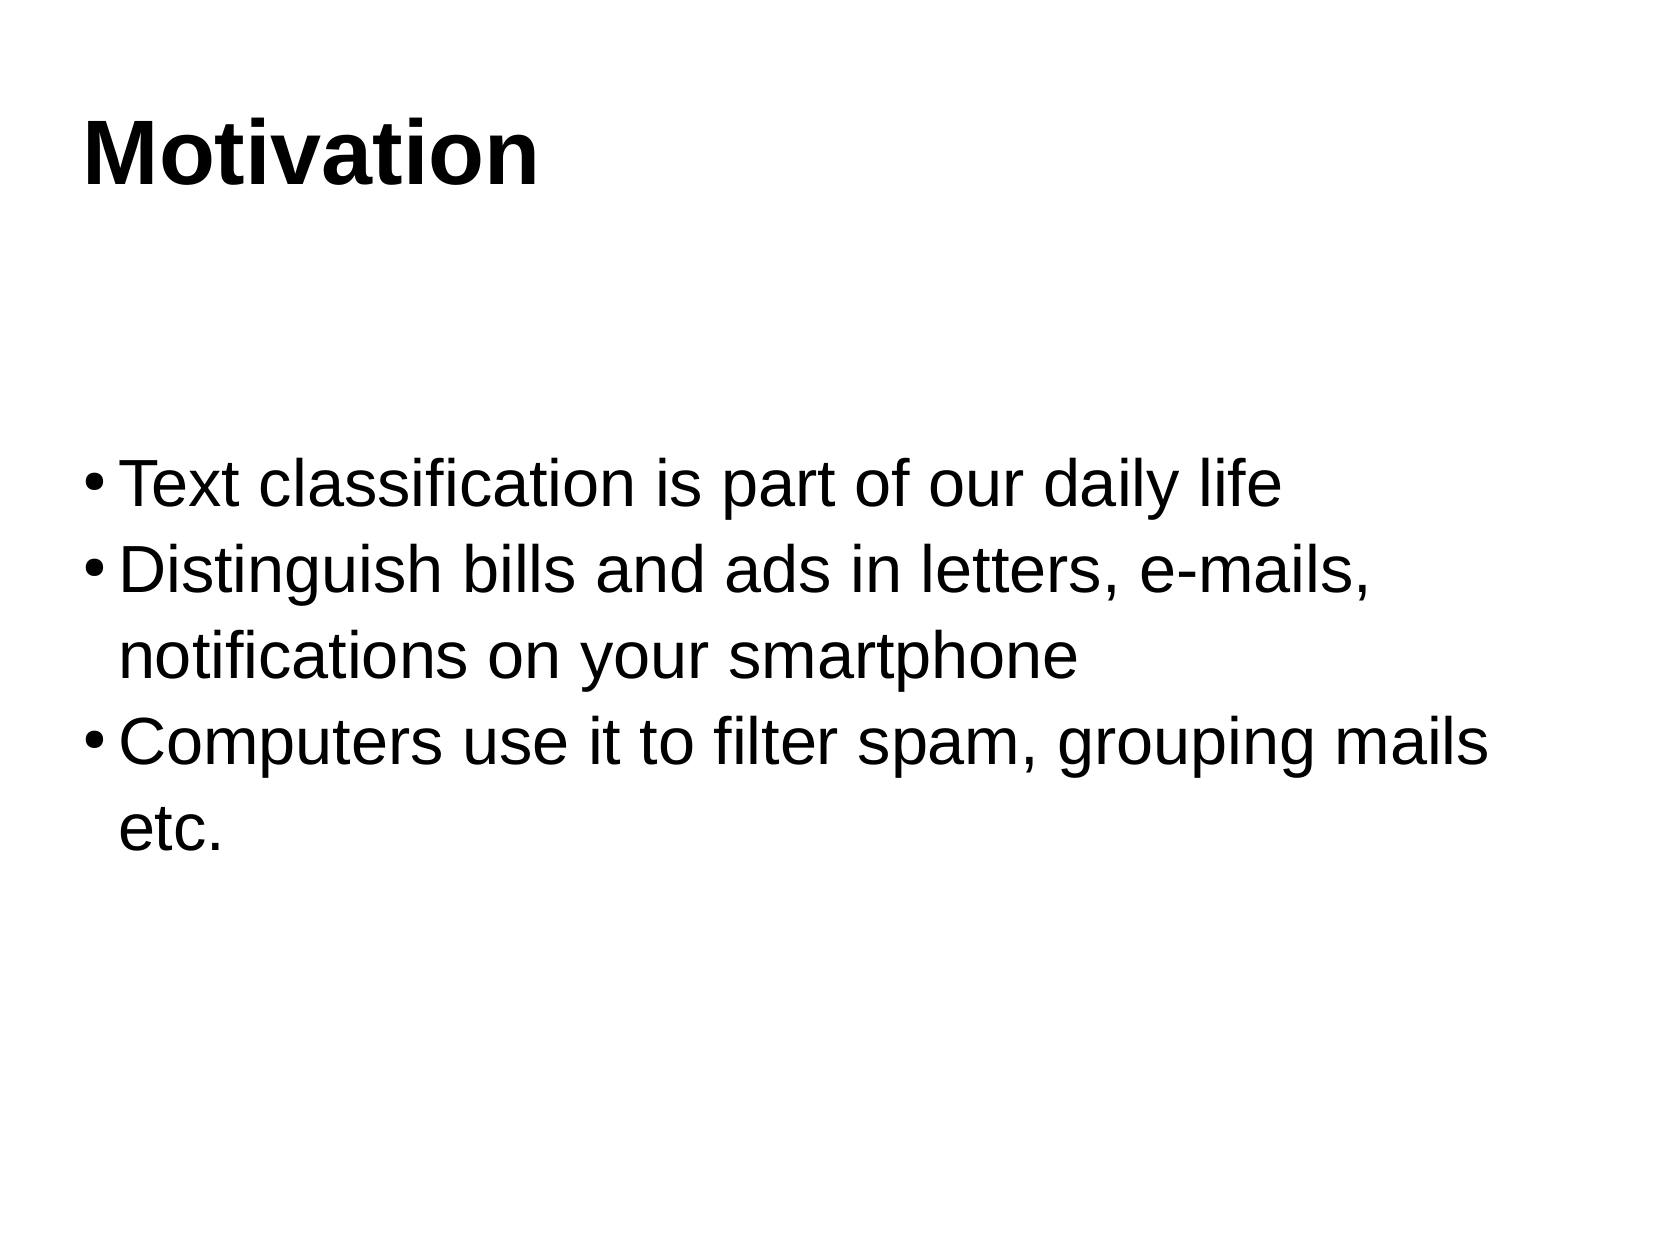

# Motivation
Text classification is part of our daily life
Distinguish bills and ads in letters, e-mails, notifications on your smartphone
Computers use it to filter spam, grouping mails etc.